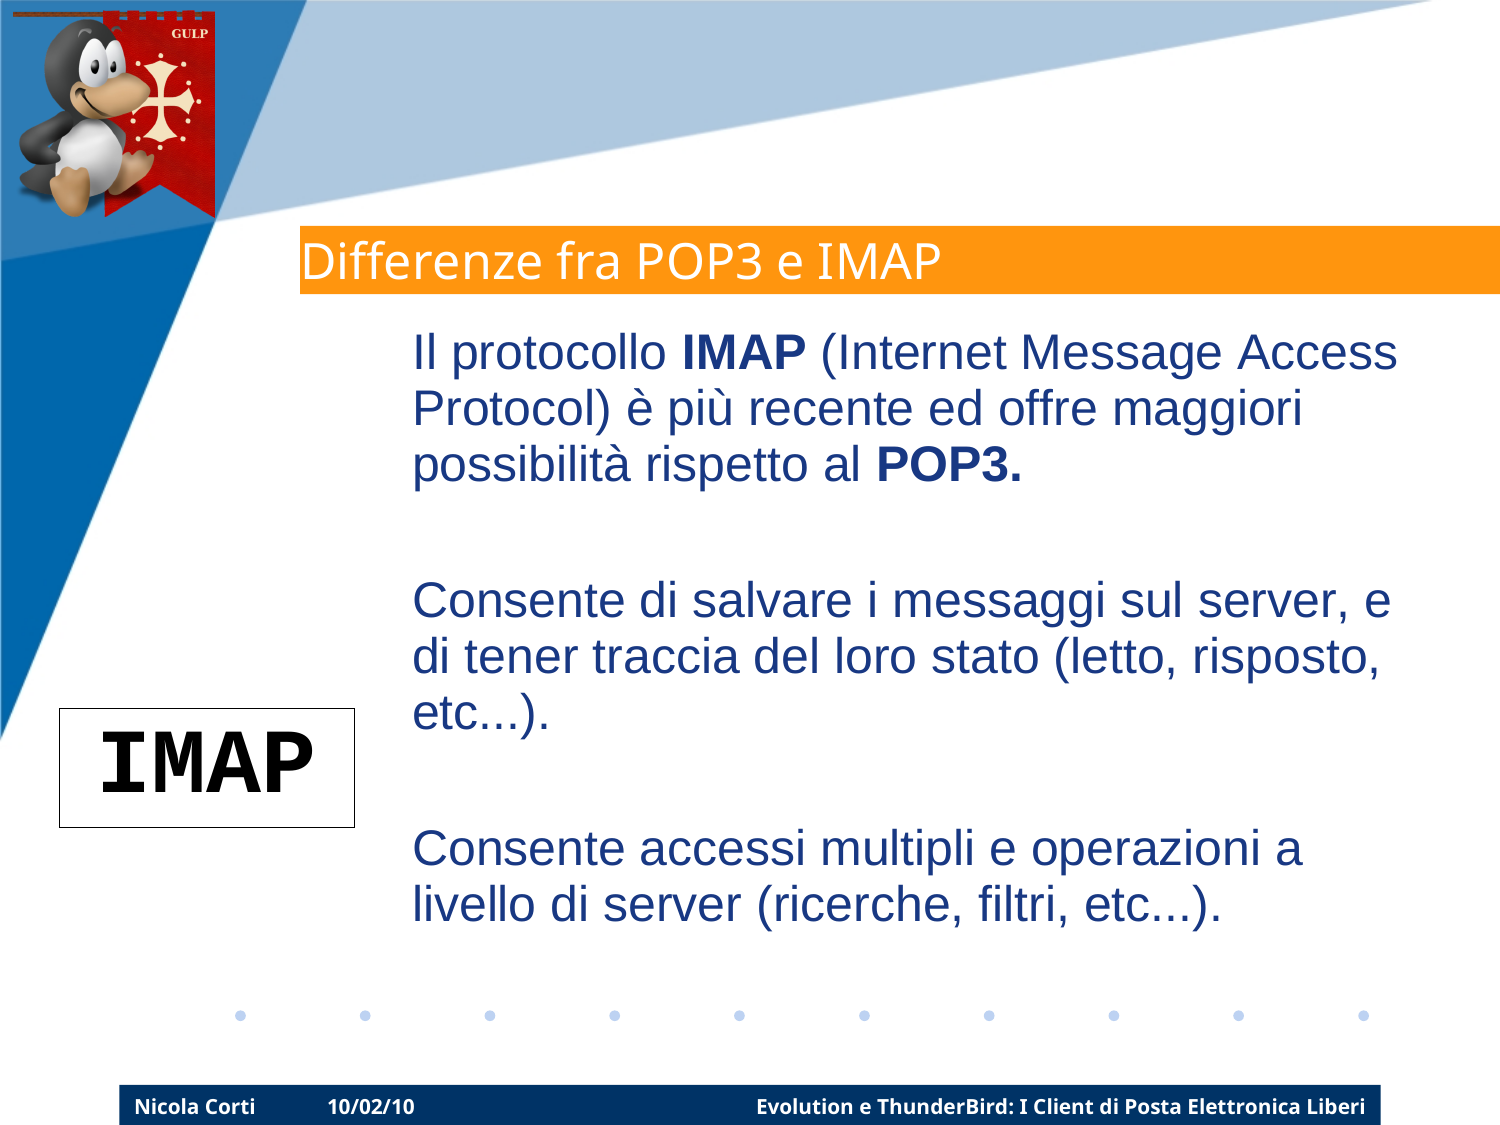

# Differenze fra POP3 e IMAP
Il protocollo IMAP (Internet Message Access Protocol) è più recente ed offre maggiori possibilità rispetto al POP3.
Consente di salvare i messaggi sul server, e di tener traccia del loro stato (letto, risposto, etc...).
Consente accessi multipli e operazioni a livello di server (ricerche, filtri, etc...).
IMAP